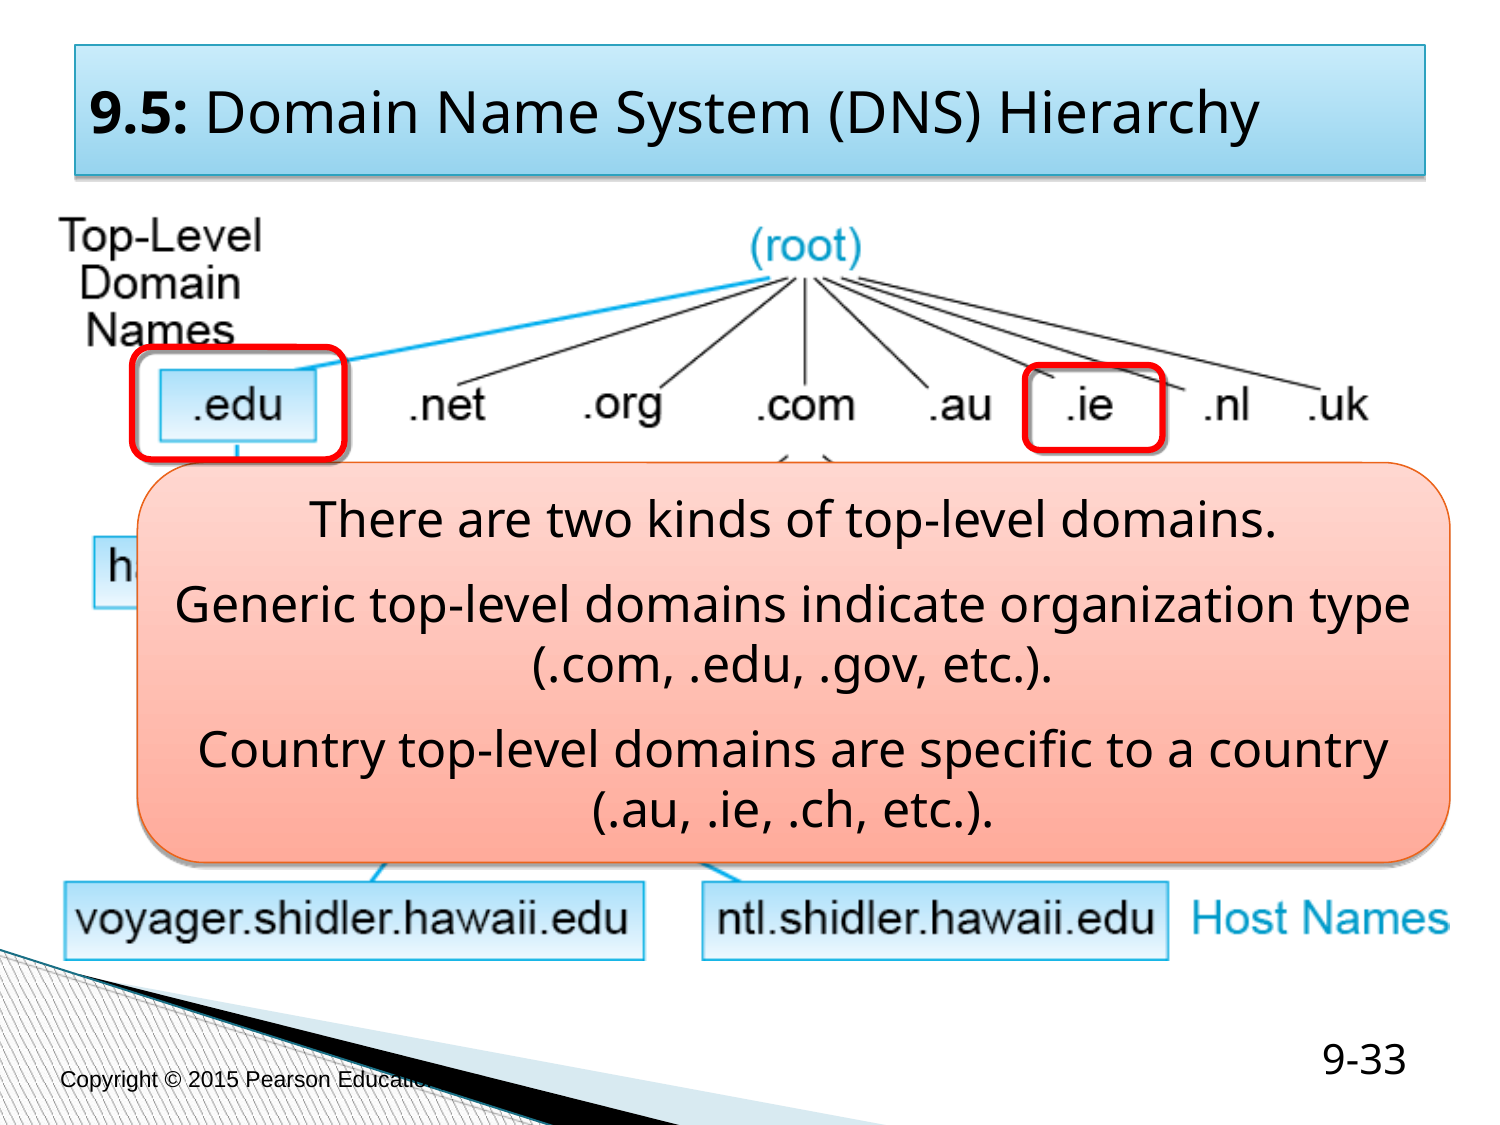

# 9.5: Domain Name System (DNS) Hierarchy
There are two kinds of top-level domains.
Generic top-level domains indicate organization type (.com, .edu, .gov, etc.).
Country top-level domains are specific to a country (.au, .ie, .ch, etc.).
Copyright © 2015 Pearson Education, Inc.